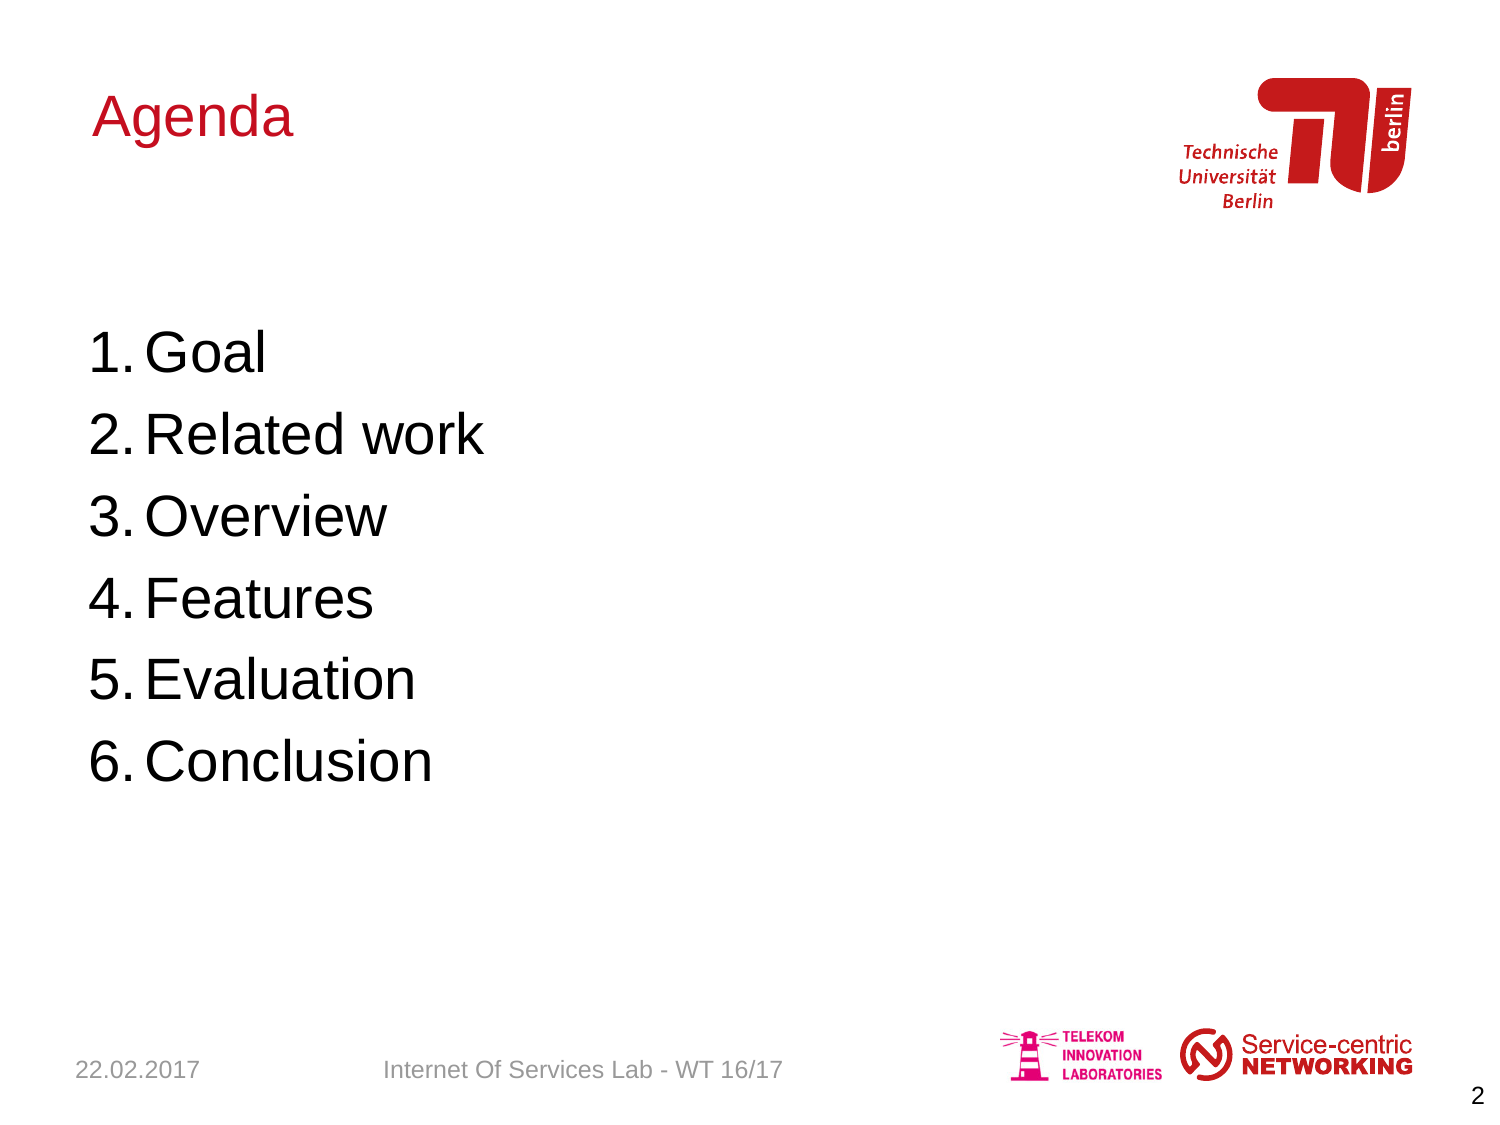

Agenda
# Goal
Related work
Overview
Features
Evaluation
Conclusion
22.02.2017
Internet Of Services Lab - WT 16/17